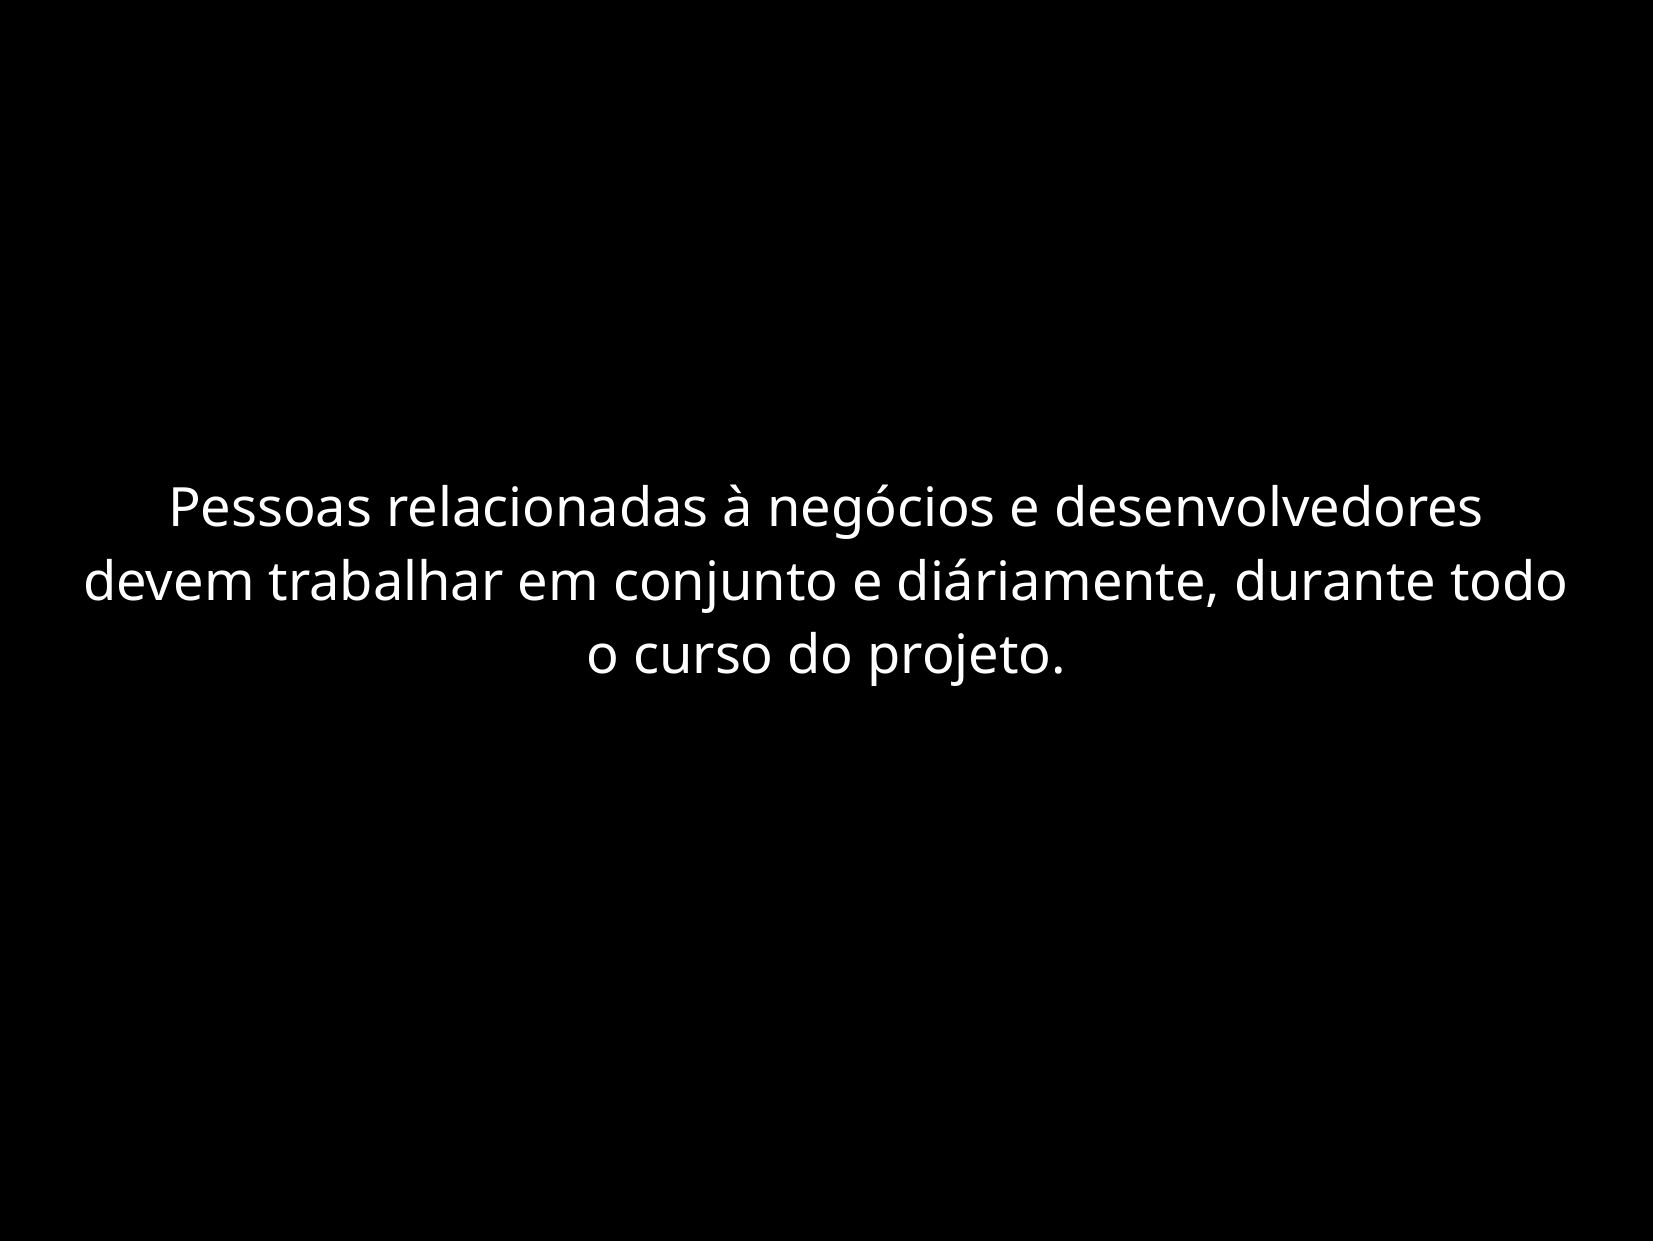

Pessoas relacionadas à negócios e desenvolvedores devem trabalhar em conjunto e diáriamente, durante todo o curso do projeto.